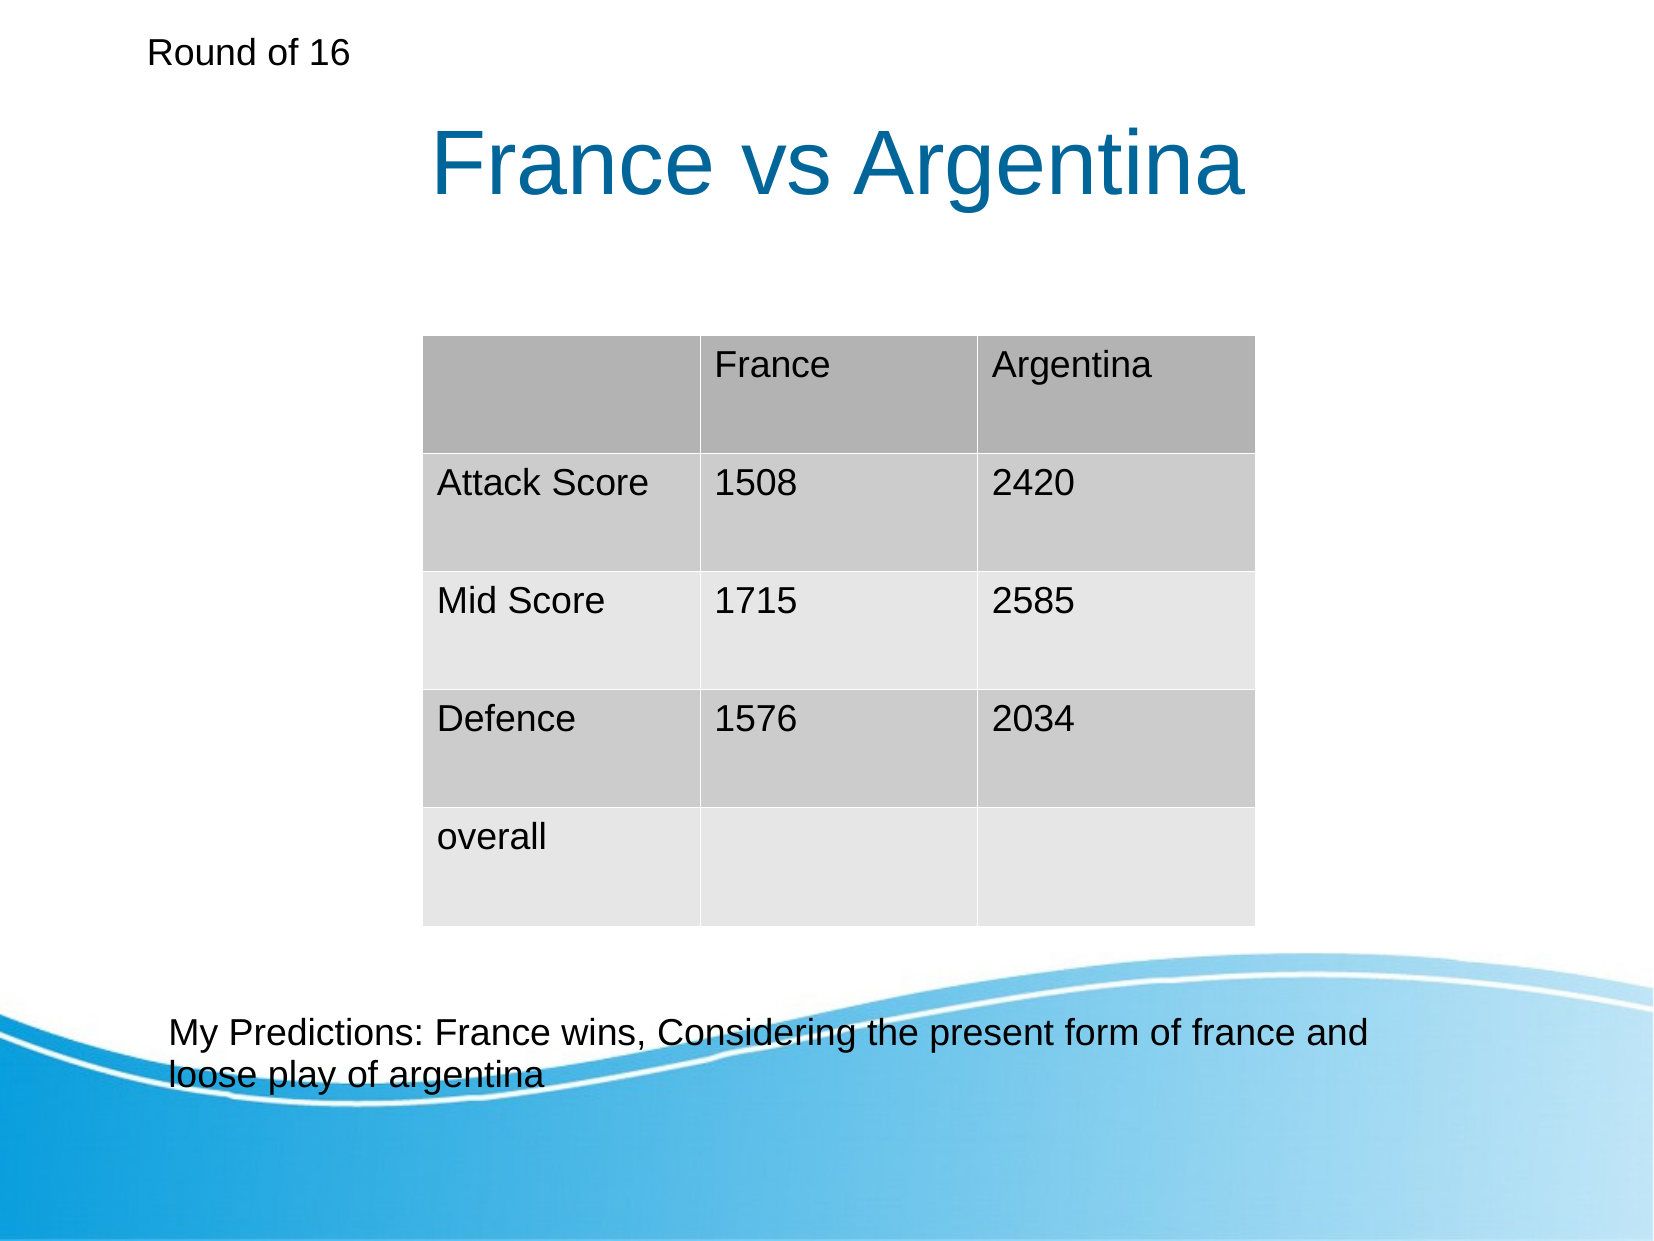

Round of 16
# France vs Argentina
| | France | Argentina |
| --- | --- | --- |
| Attack Score | 1508 | 2420 |
| Mid Score | 1715 | 2585 |
| Defence | 1576 | 2034 |
| overall | | |
My Predictions: France wins, Considering the present form of france and loose play of argentina